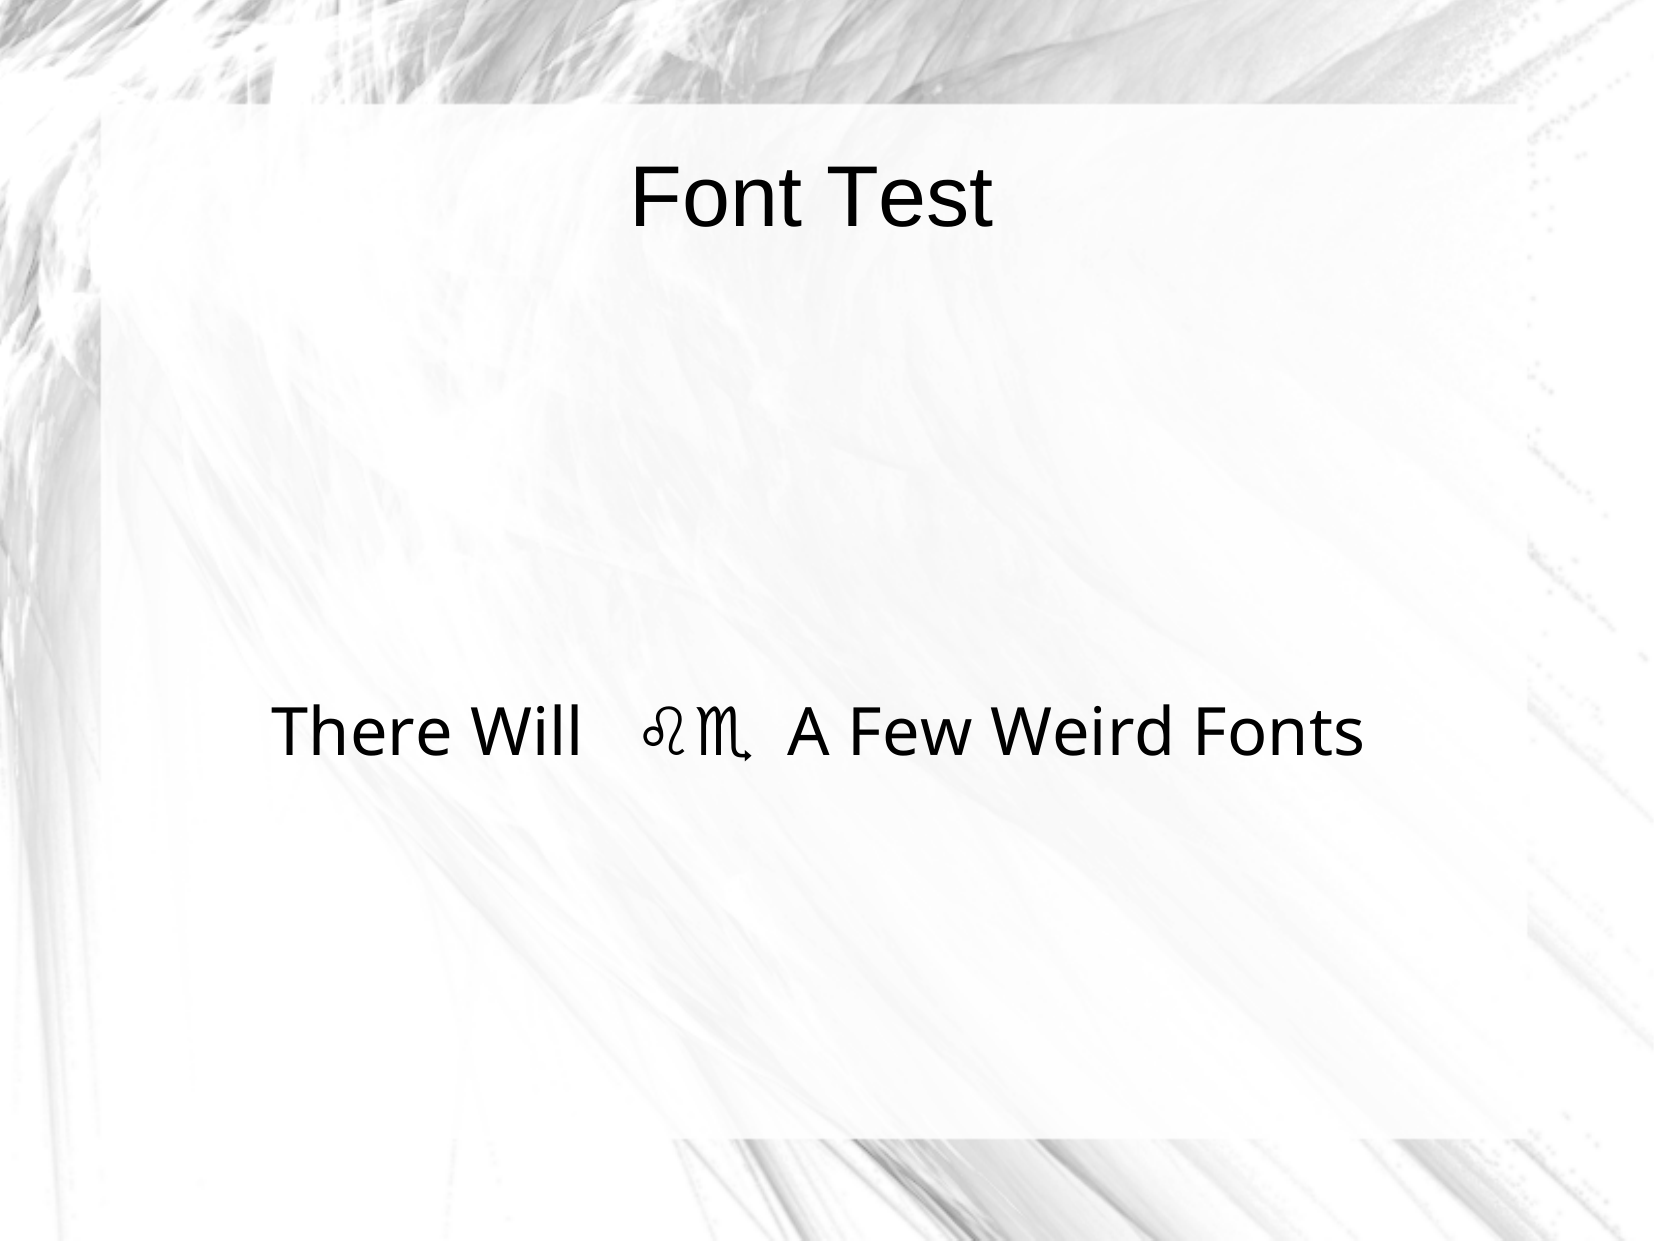

# Font Test
There Will be A Few Weird Fonts